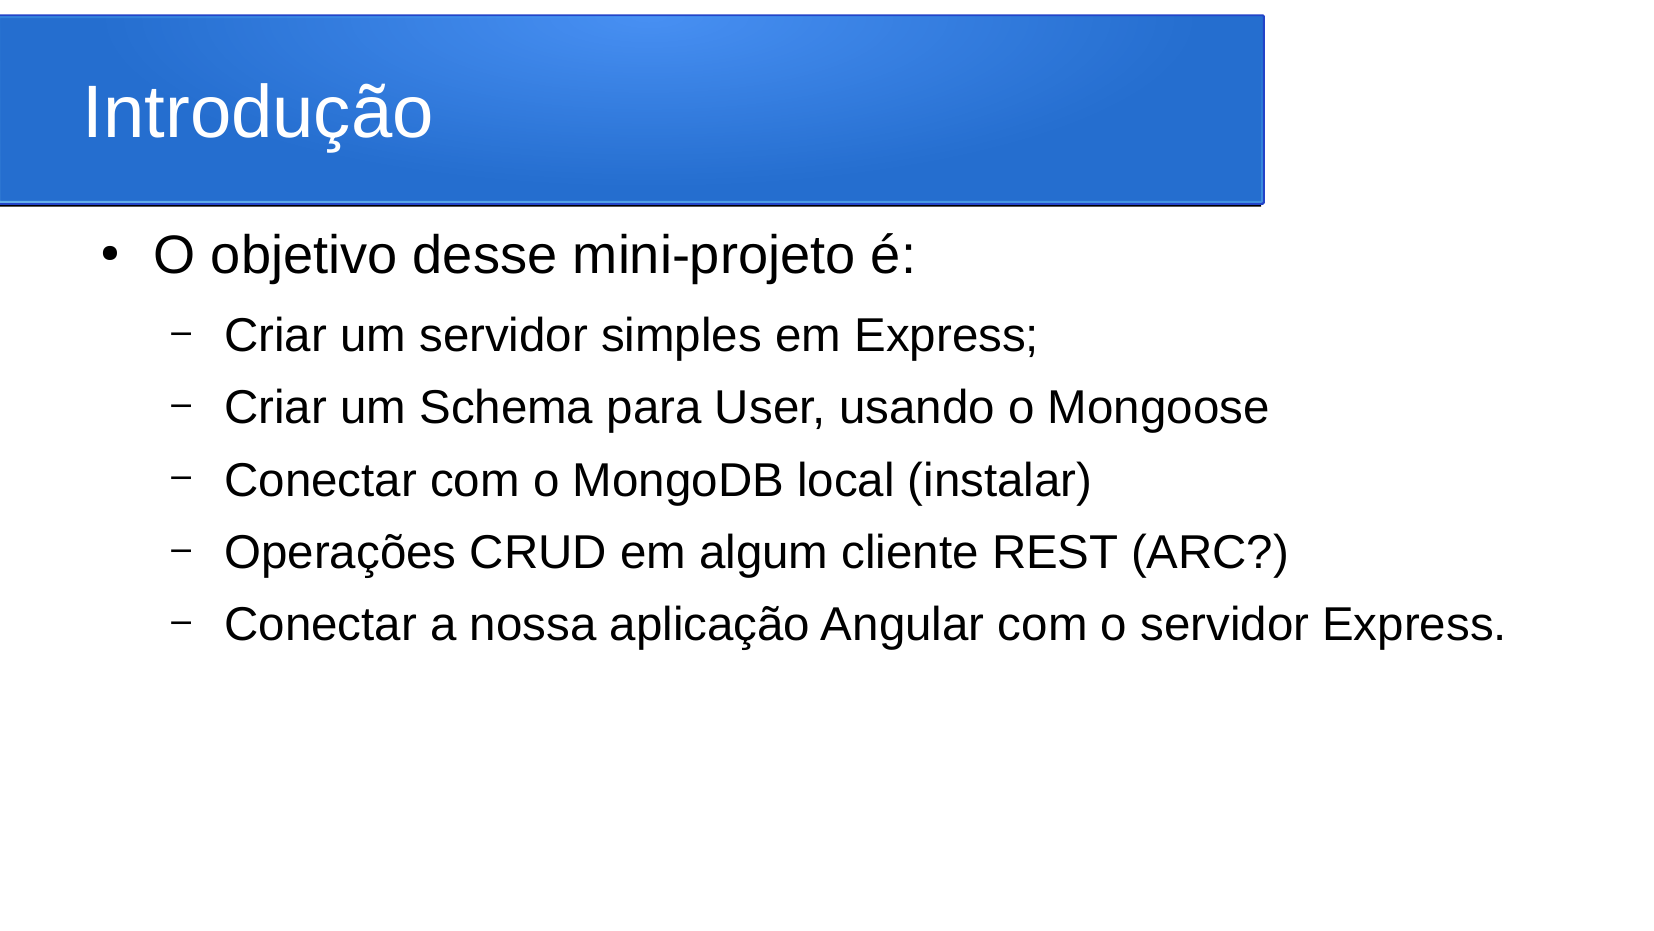

# Introdução
O objetivo desse mini-projeto é:
Criar um servidor simples em Express;
Criar um Schema para User, usando o Mongoose
Conectar com o MongoDB local (instalar)
Operações CRUD em algum cliente REST (ARC?)
Conectar a nossa aplicação Angular com o servidor Express.